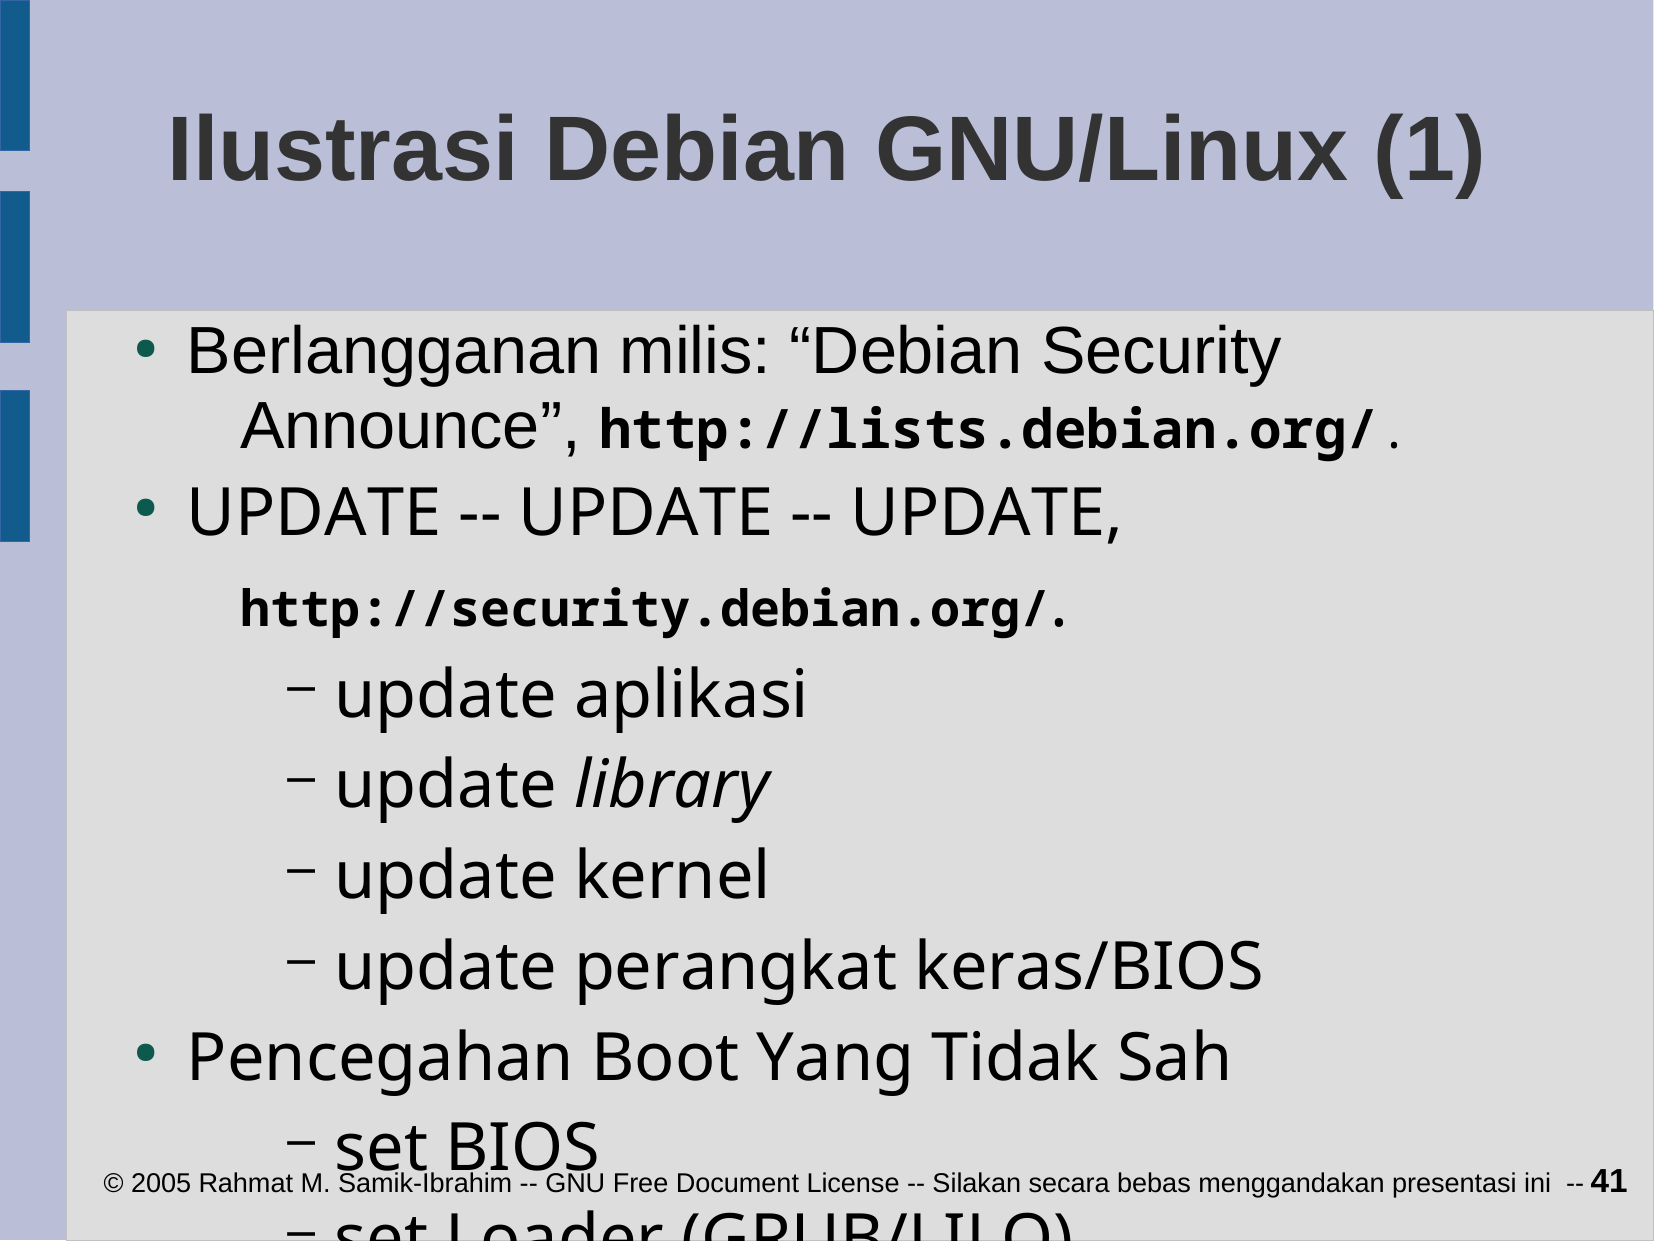

# Ilustrasi Debian GNU/Linux (1)
Berlangganan milis: “Debian Security Announce”, http://lists.debian.org/.
UPDATE -- UPDATE -- UPDATE, http://security.debian.org/.
update aplikasi
update library
update kernel
update perangkat keras/BIOS
Pencegahan Boot Yang Tidak Sah
set BIOS
set Loader (GRUB/LILO)